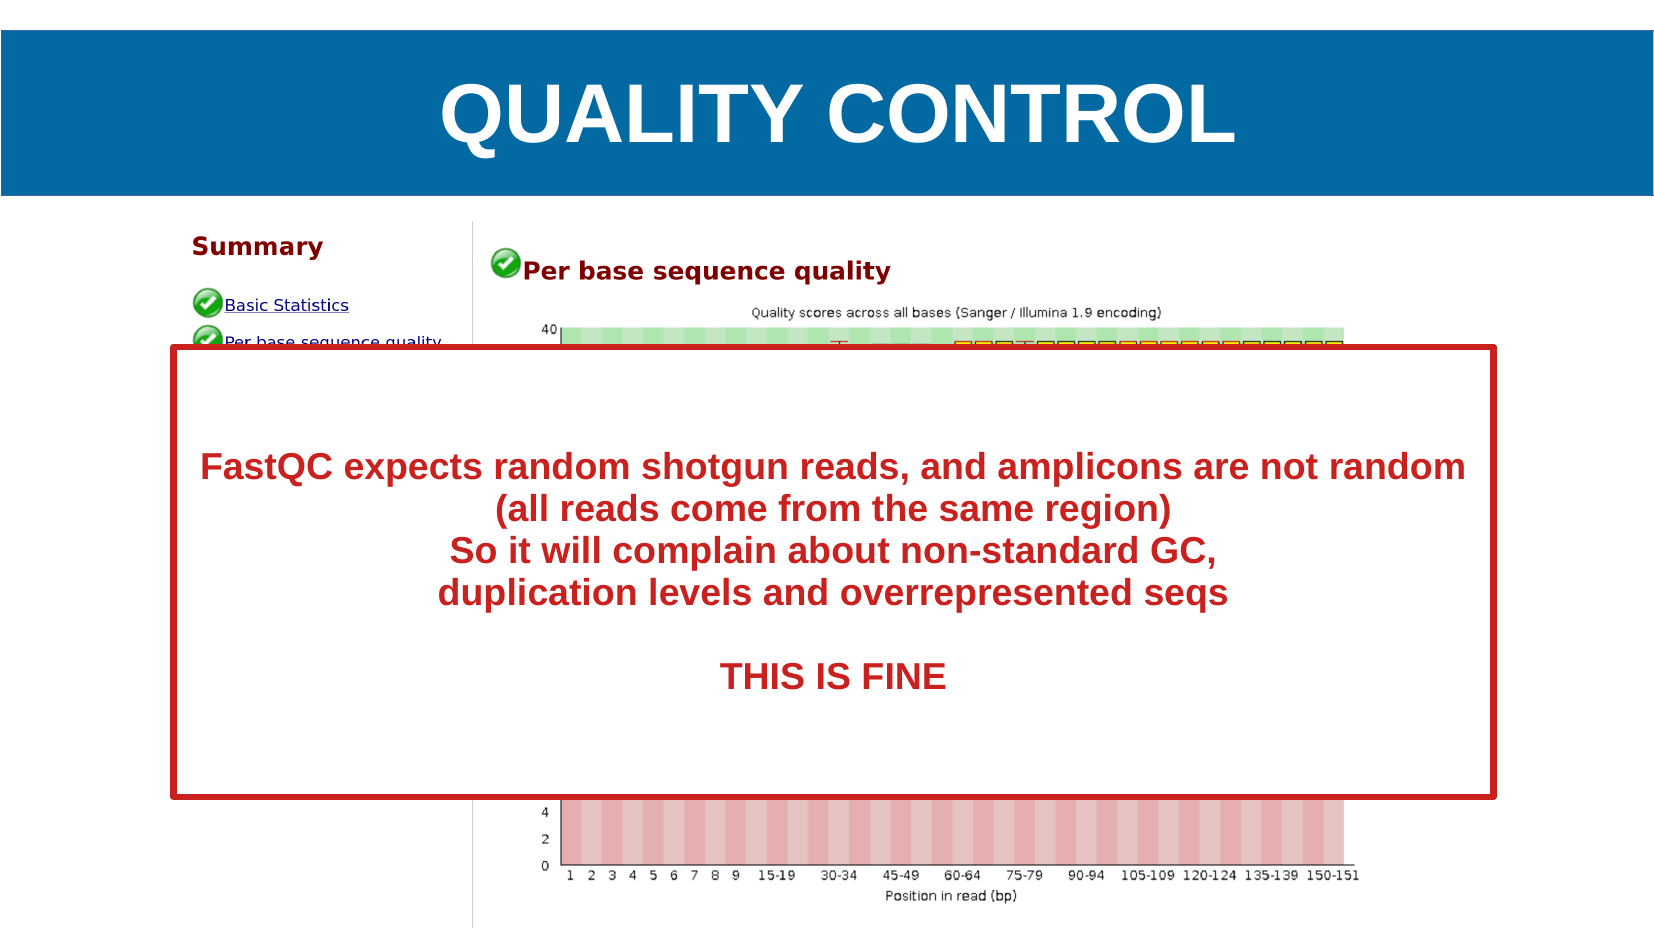

QUALITY CONTROL
<
FastQC expects random shotgun reads, and amplicons are not random
(all reads come from the same region)
So it will complain about non-standard GC,
duplication levels and overrepresented seqs
THIS IS FINE